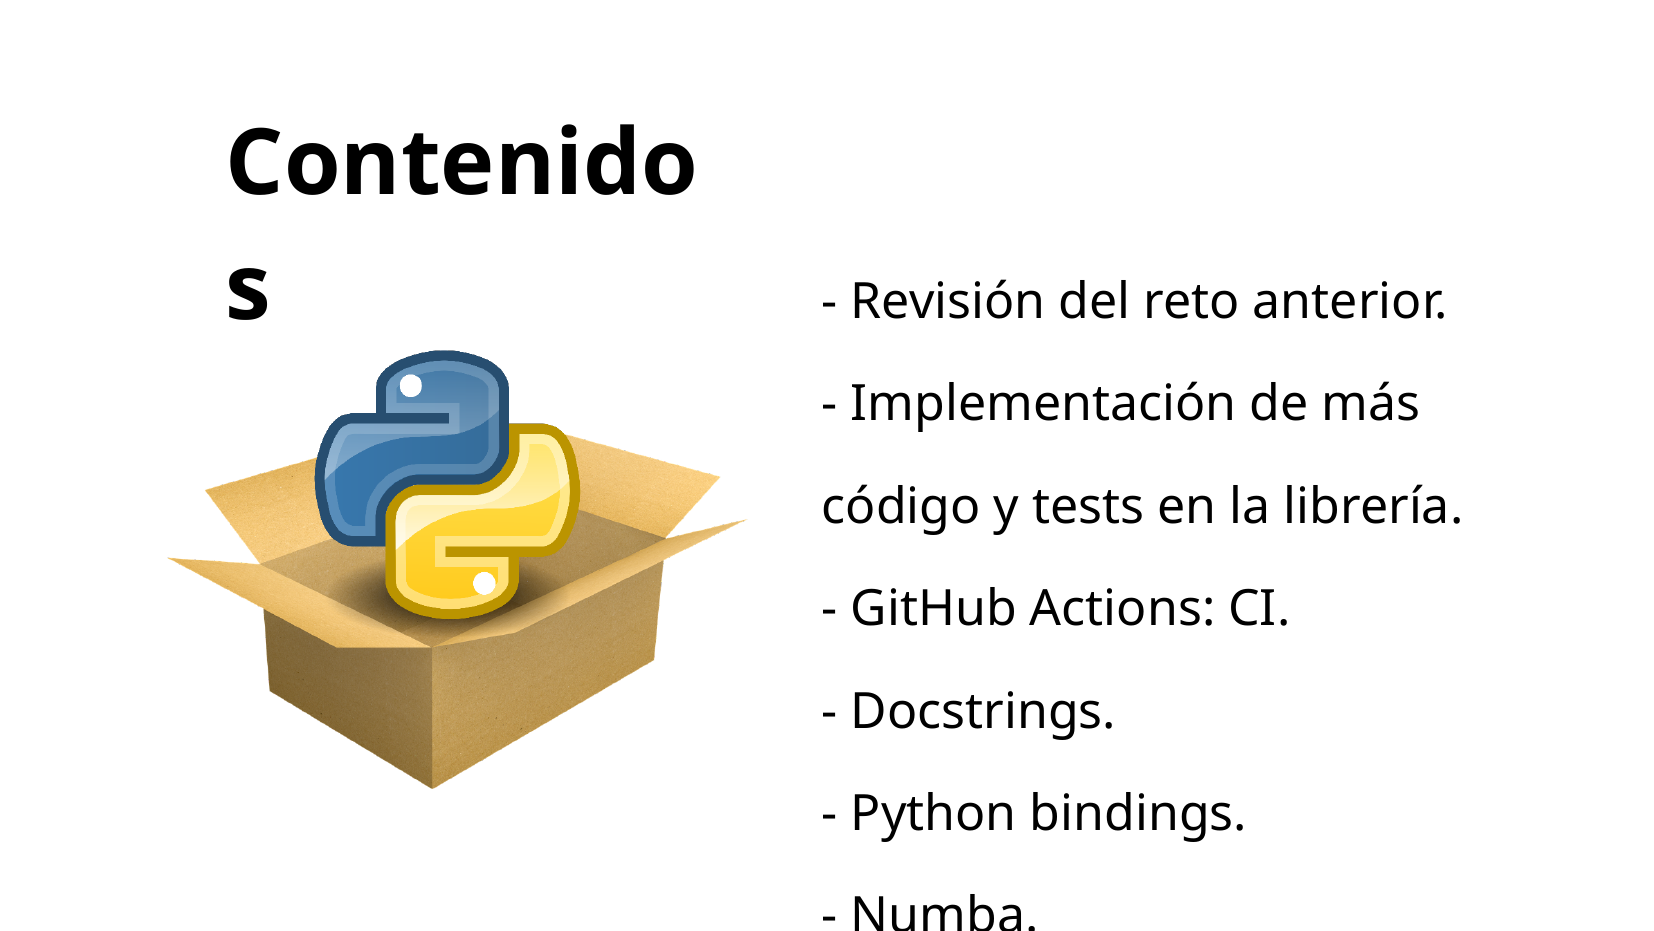

Contenidos
- Revisión del reto anterior.
- Implementación de más código y tests en la librería.
- GitHub Actions: CI.
- Docstrings.
- Python bindings.
- Numba.